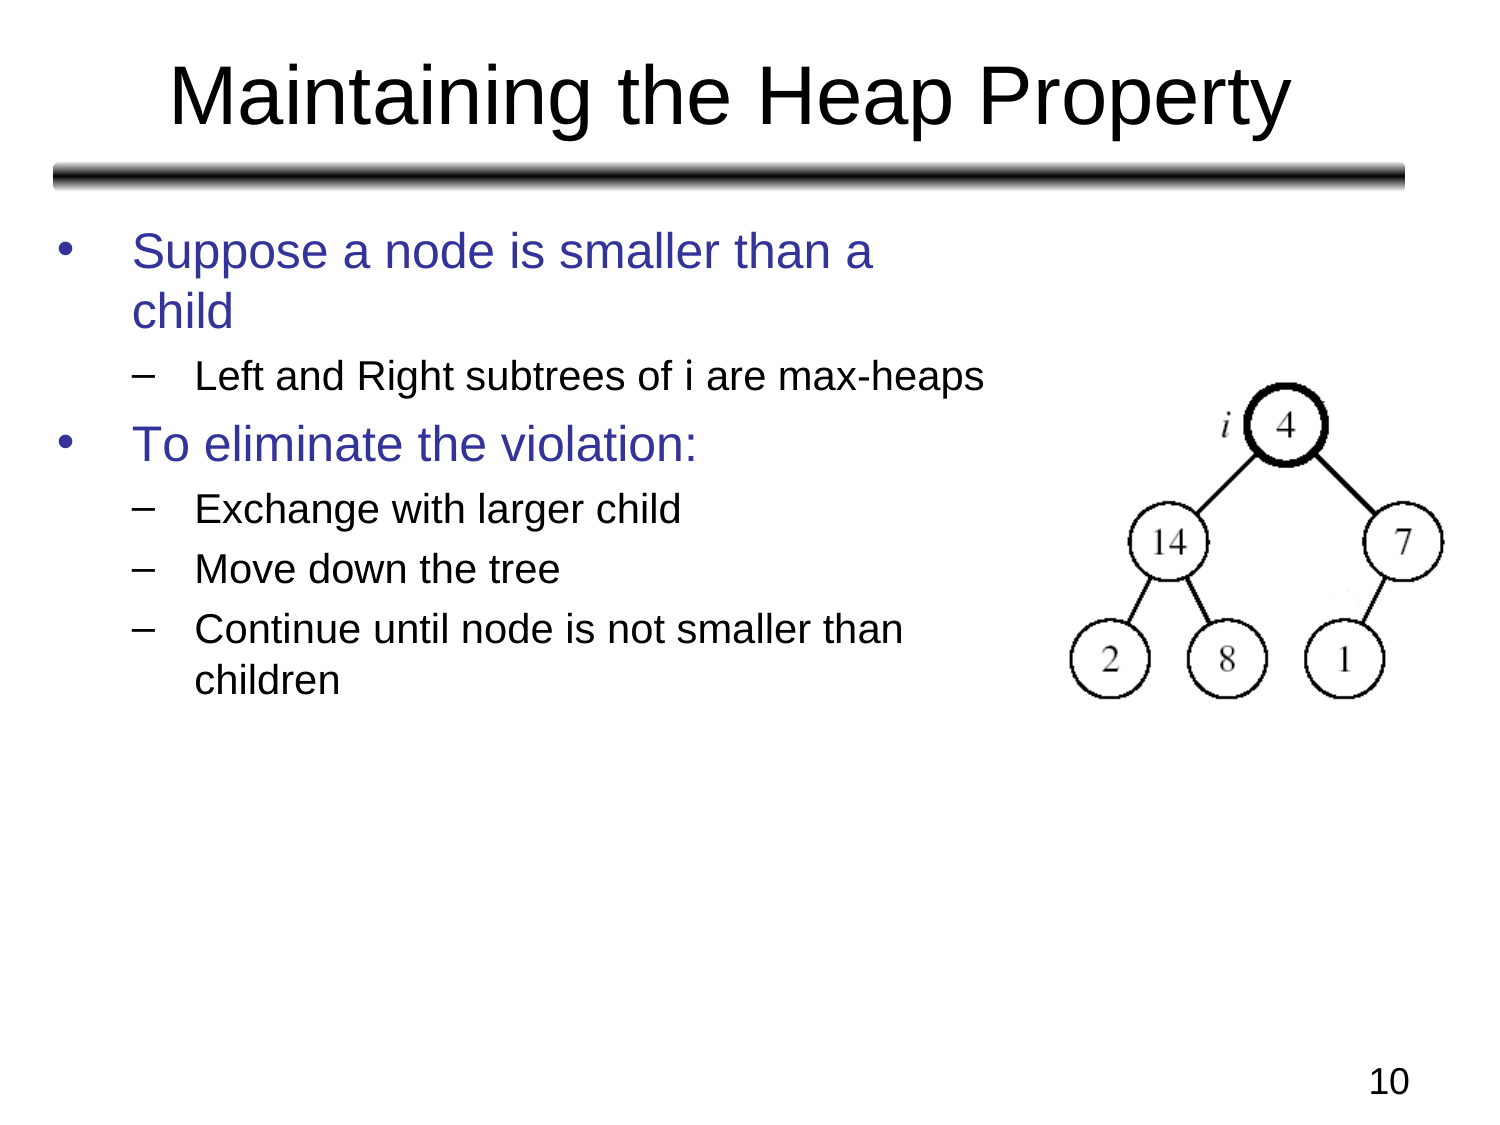

# Maintaining the Heap Property
Suppose a node is smaller than a child
Left and Right subtrees of i are max-heaps
To eliminate the violation:
Exchange with larger child
Move down the tree
Continue until node is not smaller than children
10